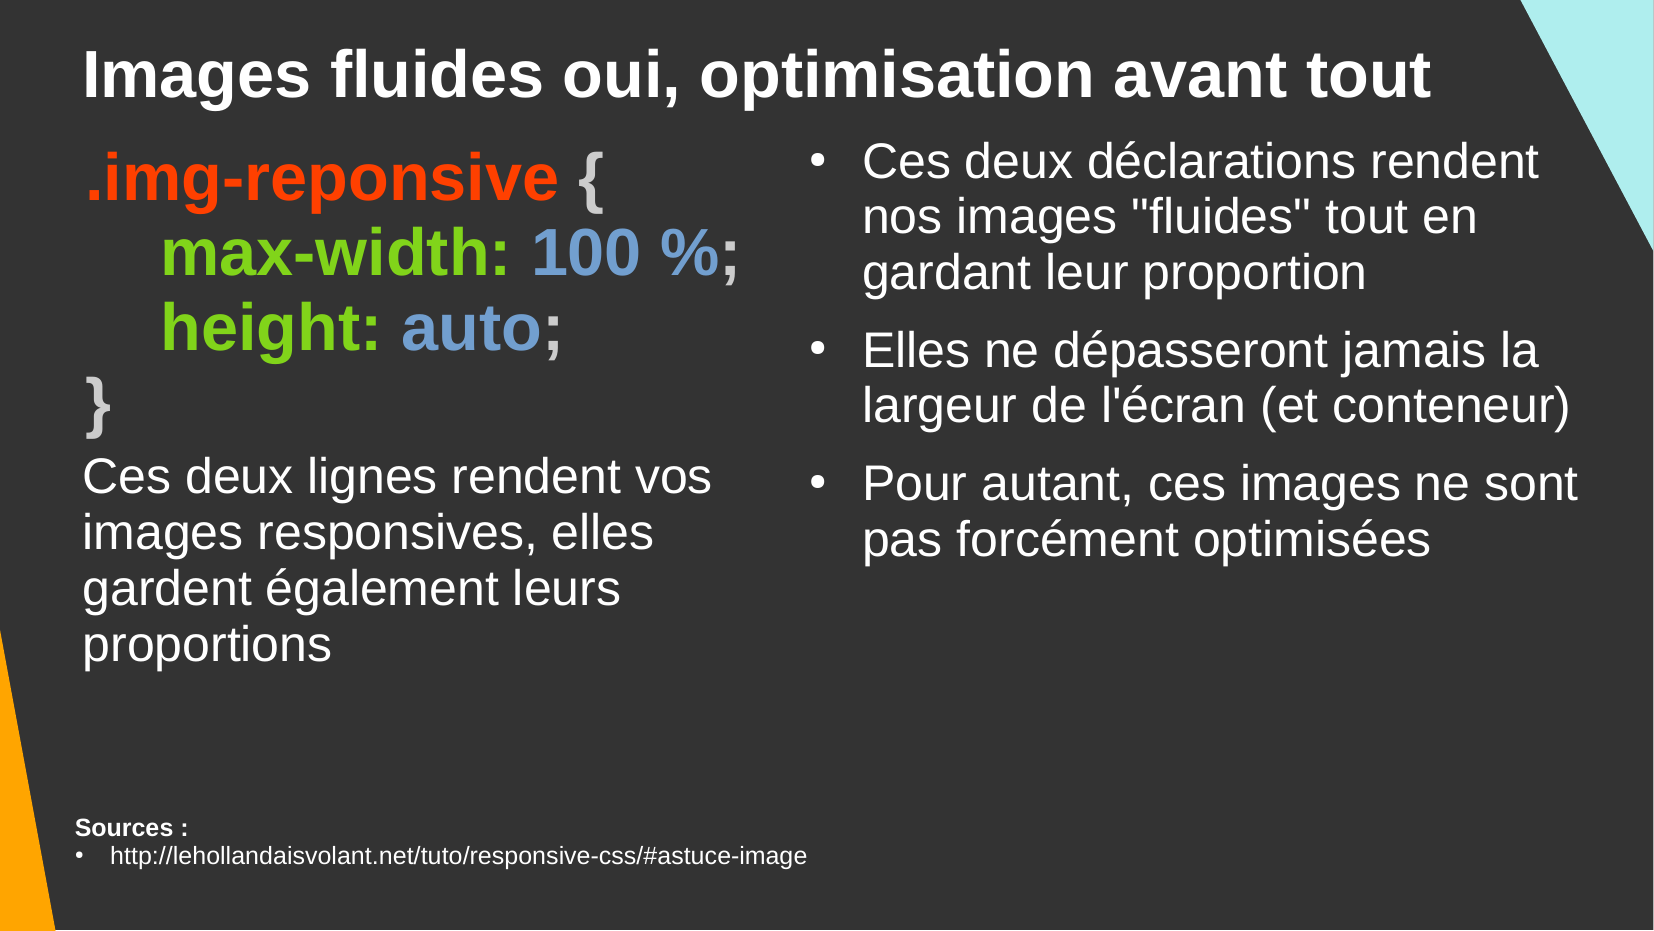

# Images fluides oui, optimisation avant tout
.img-reponsive {
	max-width: 100 %;
	height: auto;
}
Ces deux déclarations rendent nos images "fluides" tout en gardant leur proportion
Elles ne dépasseront jamais la largeur de l'écran (et conteneur)
Pour autant, ces images ne sont pas forcément optimisées
Ces deux lignes rendent vos images responsives, elles gardent également leurs proportions
Sources :
http://lehollandaisvolant.net/tuto/responsive-css/#astuce-image